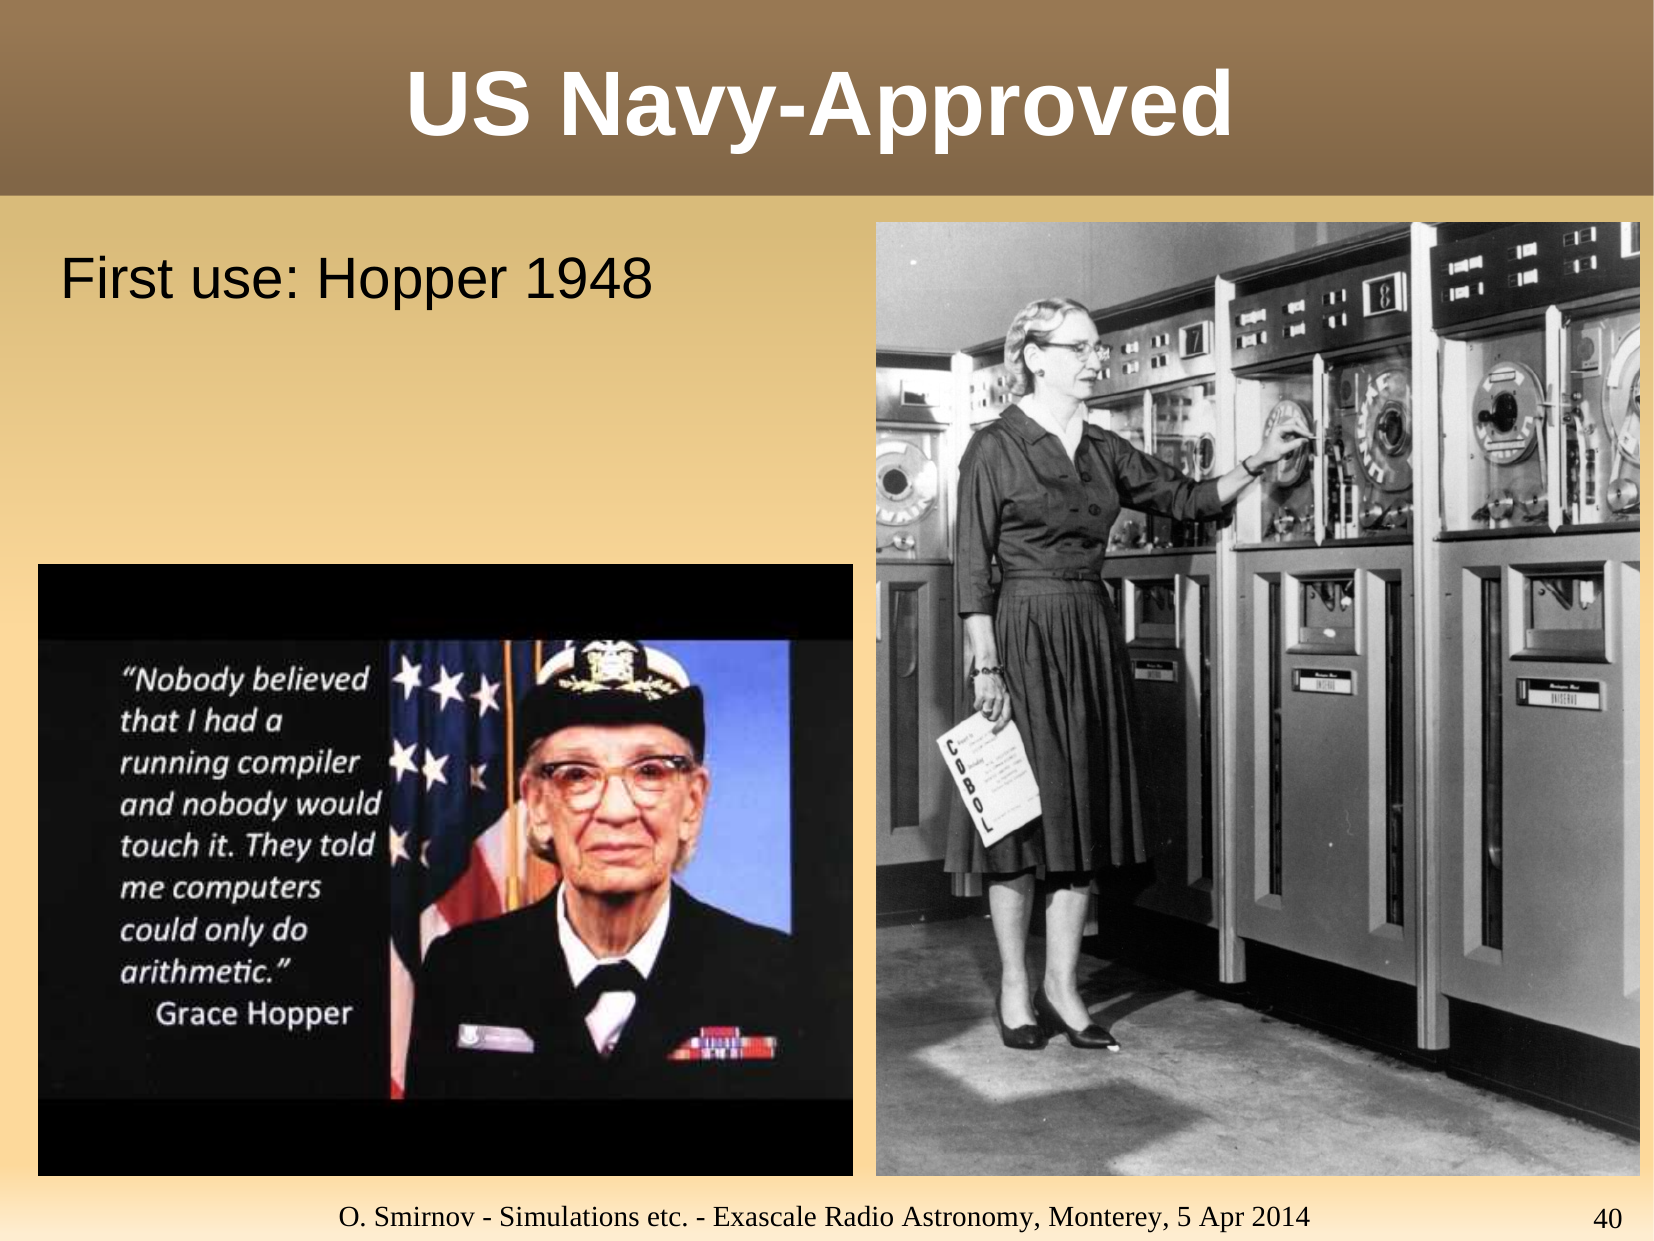

# US Navy-Approved
First use: Hopper 1948
O. Smirnov - Simulations etc. - Exascale Radio Astronomy, Monterey, 5 Apr 2014
40